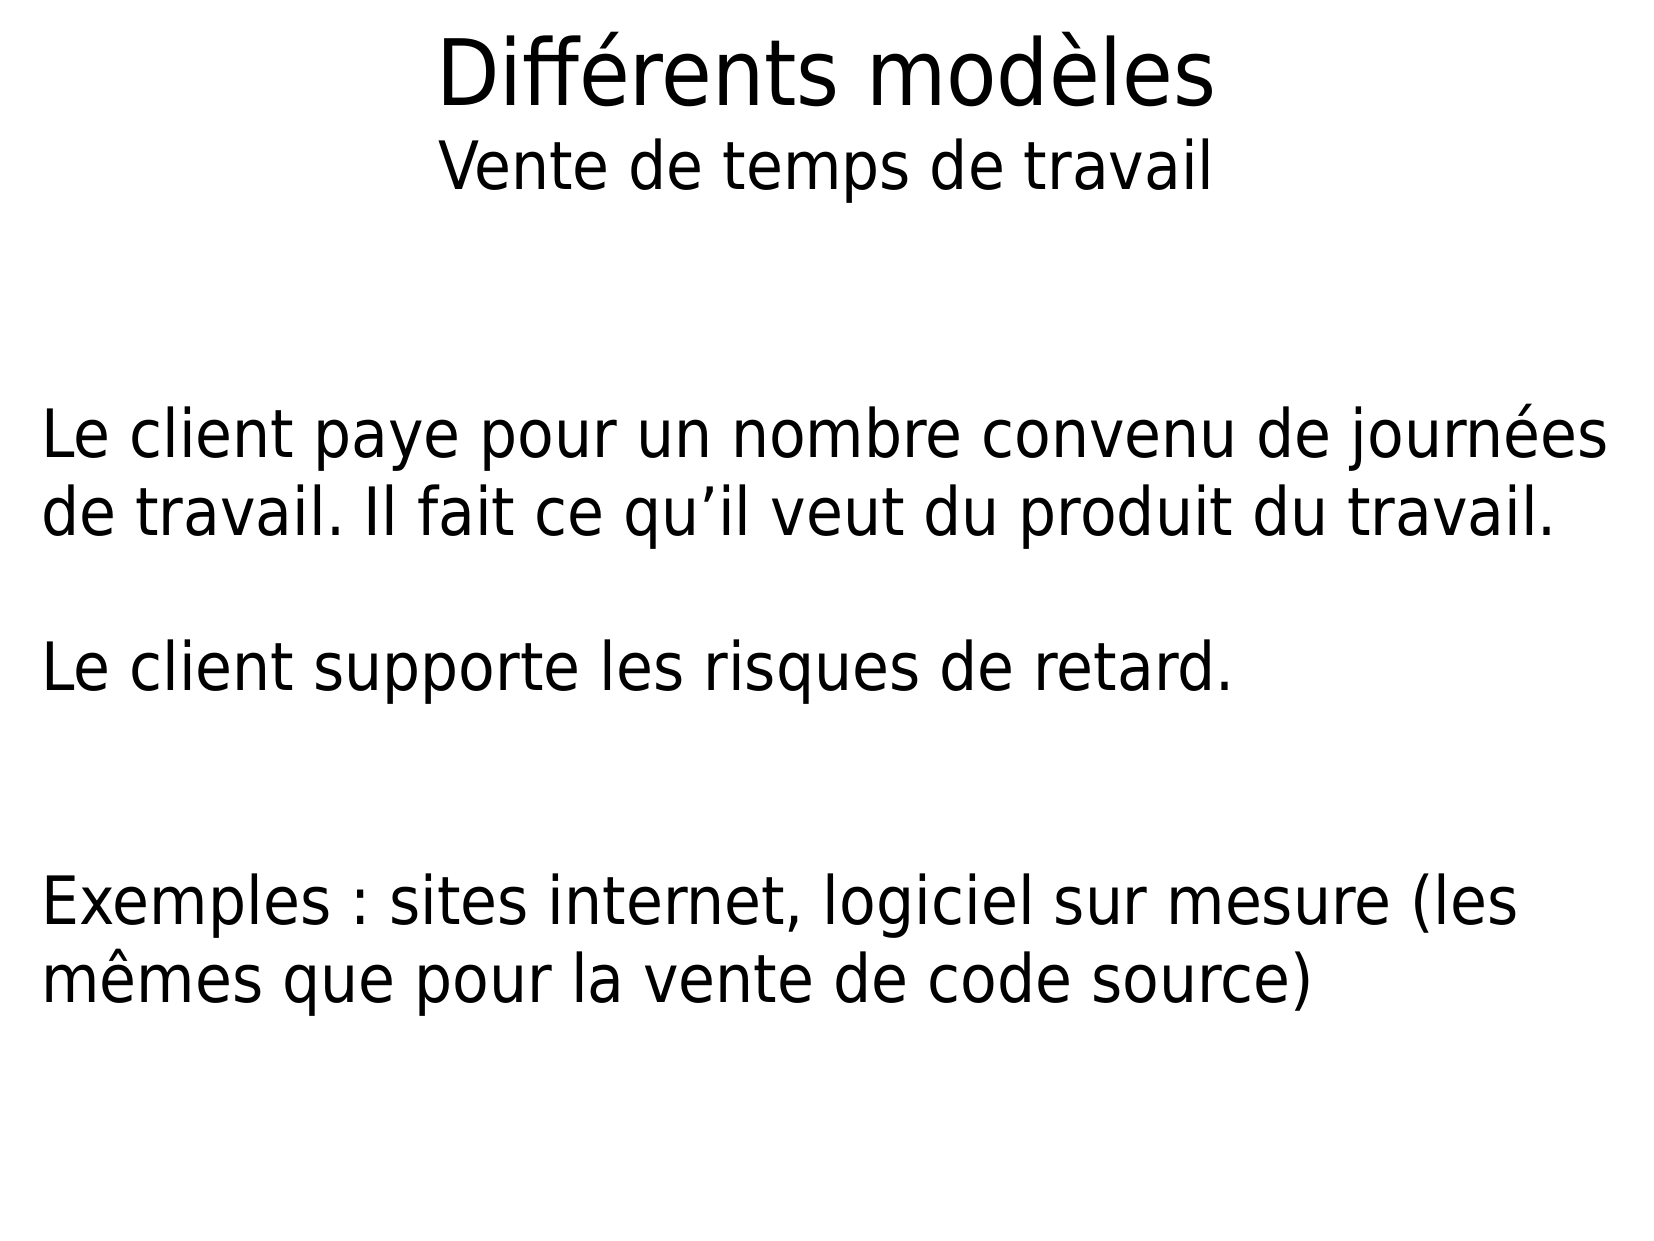

# Différents modèles Vente de temps de travail
Le client paye pour un nombre convenu de journées de travail. Il fait ce qu’il veut du produit du travail.
Le client supporte les risques de retard.
Exemples : sites internet, logiciel sur mesure (les mêmes que pour la vente de code source)